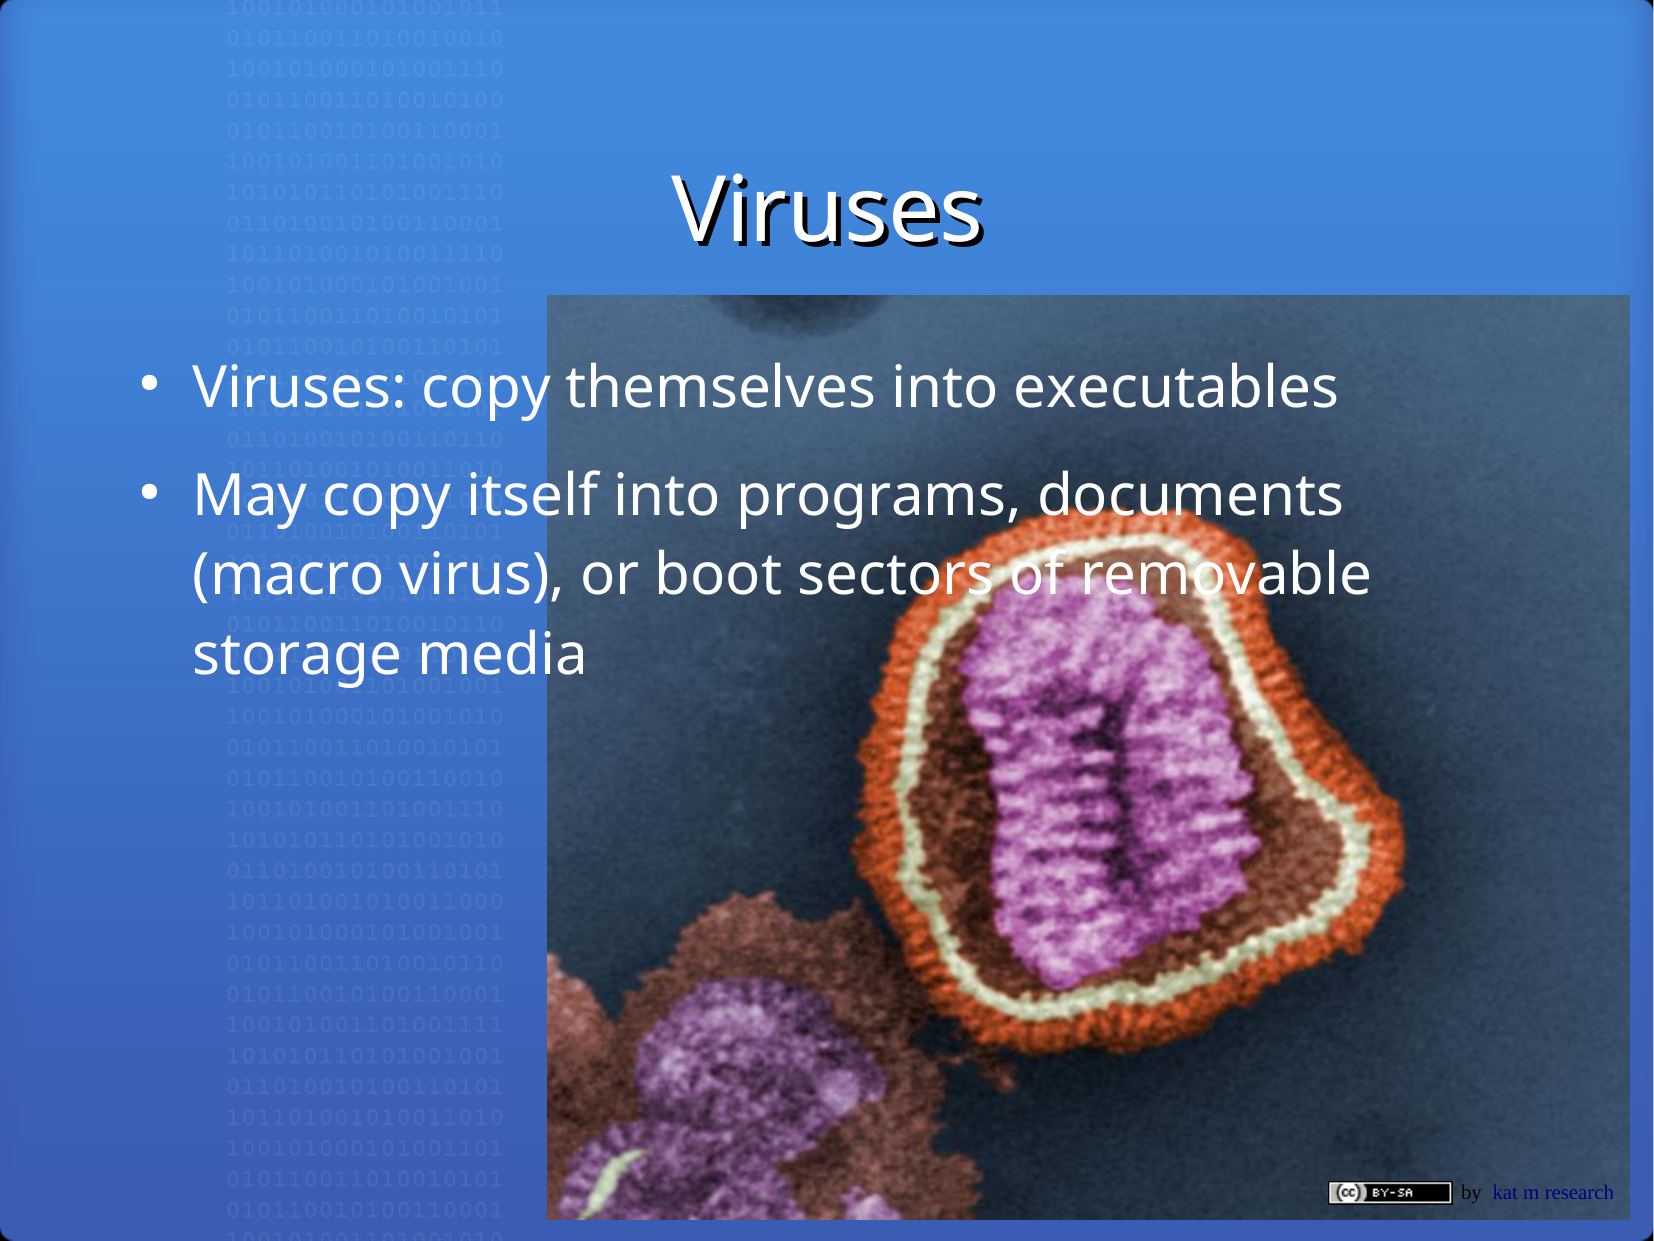

# Viruses
Viruses: copy themselves into executables
May copy itself into programs, documents (macro virus), or boot sectors of removable storage media
by  kat m research